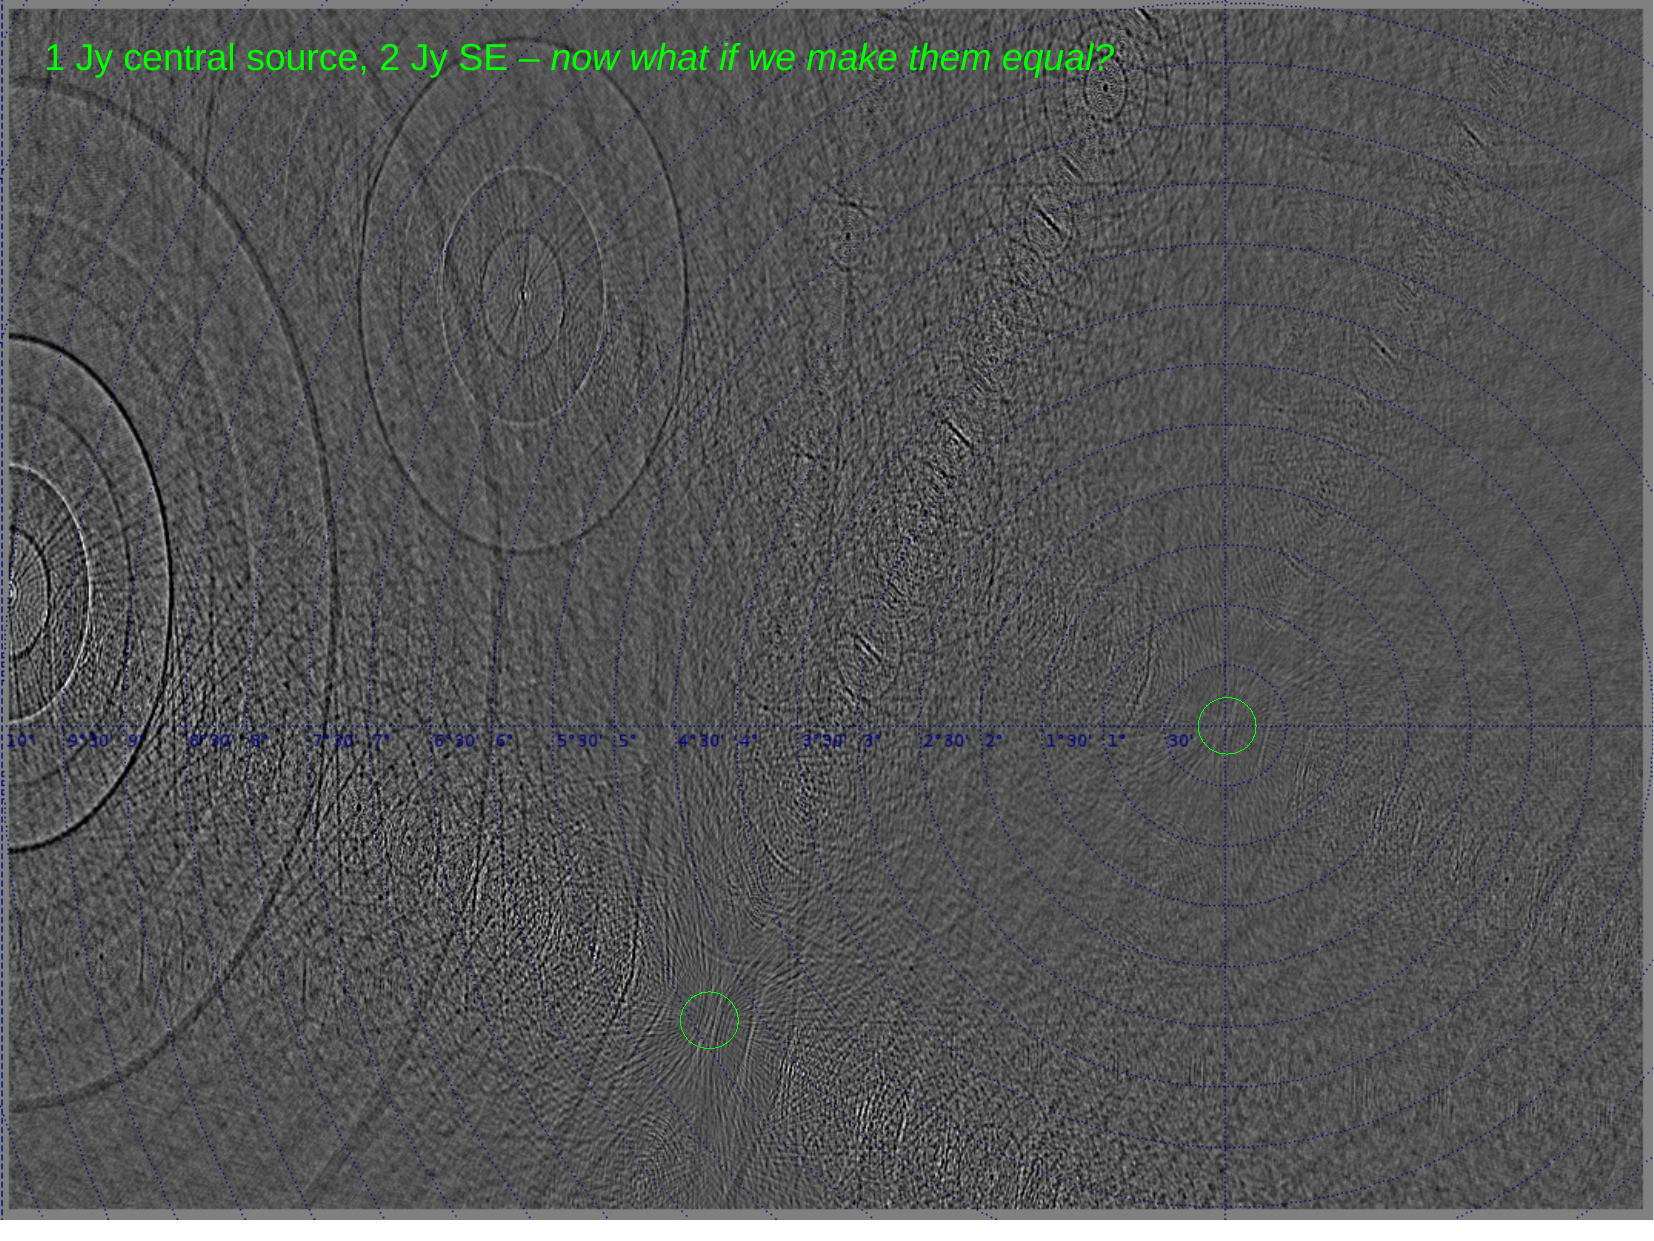

1 Jy central source, 2 Jy SE – now what if we make them equal?
O.Smirnov - High Dynamic Range Imaging - October 2012
85